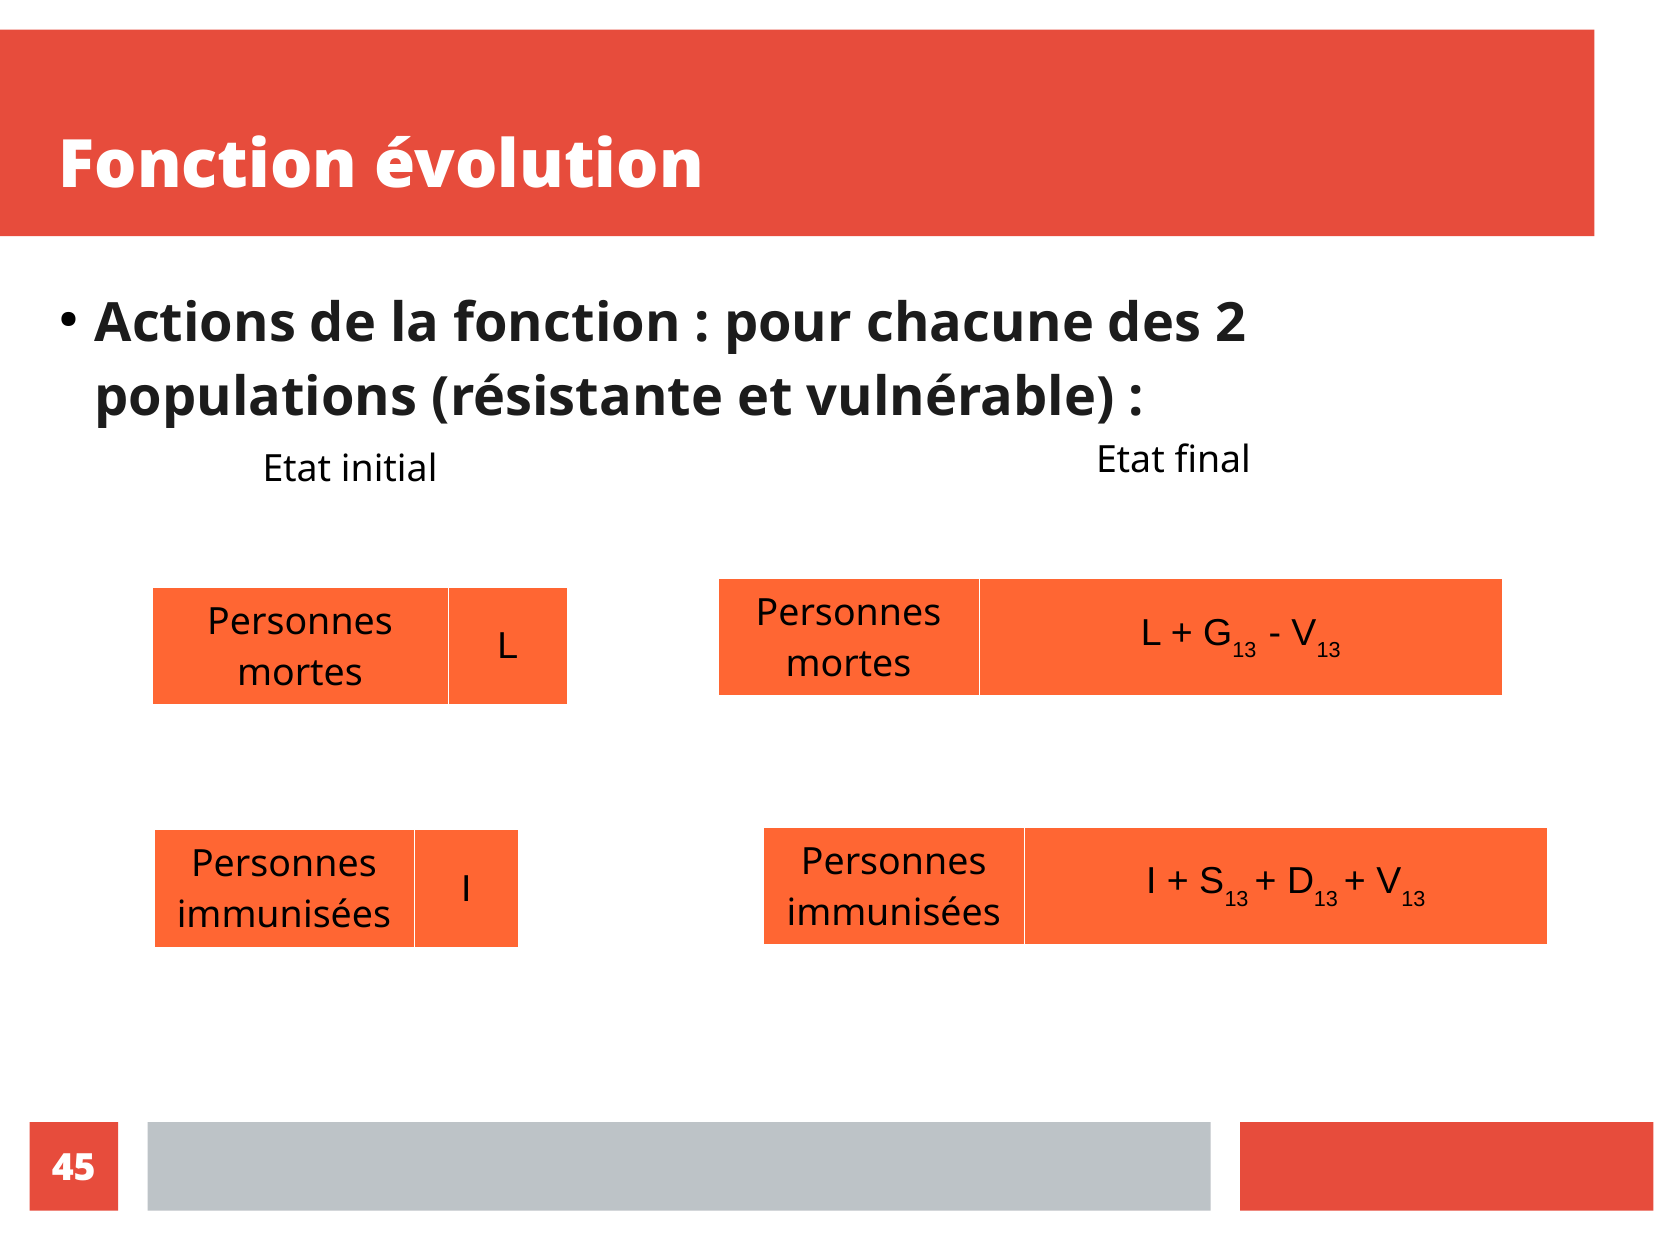

# Fonction évolution
Actions de la fonction : pour chacune des 2 populations (résistante et vulnérable) :
Etat final
Etat initial
| Personnes mortes | L + G13 - V13 |
| --- | --- |
| Personnes mortes | L |
| --- | --- |
| Personnes immunisées | I + S13 + D13 + V13 |
| --- | --- |
| Personnes immunisées | I |
| --- | --- |
45